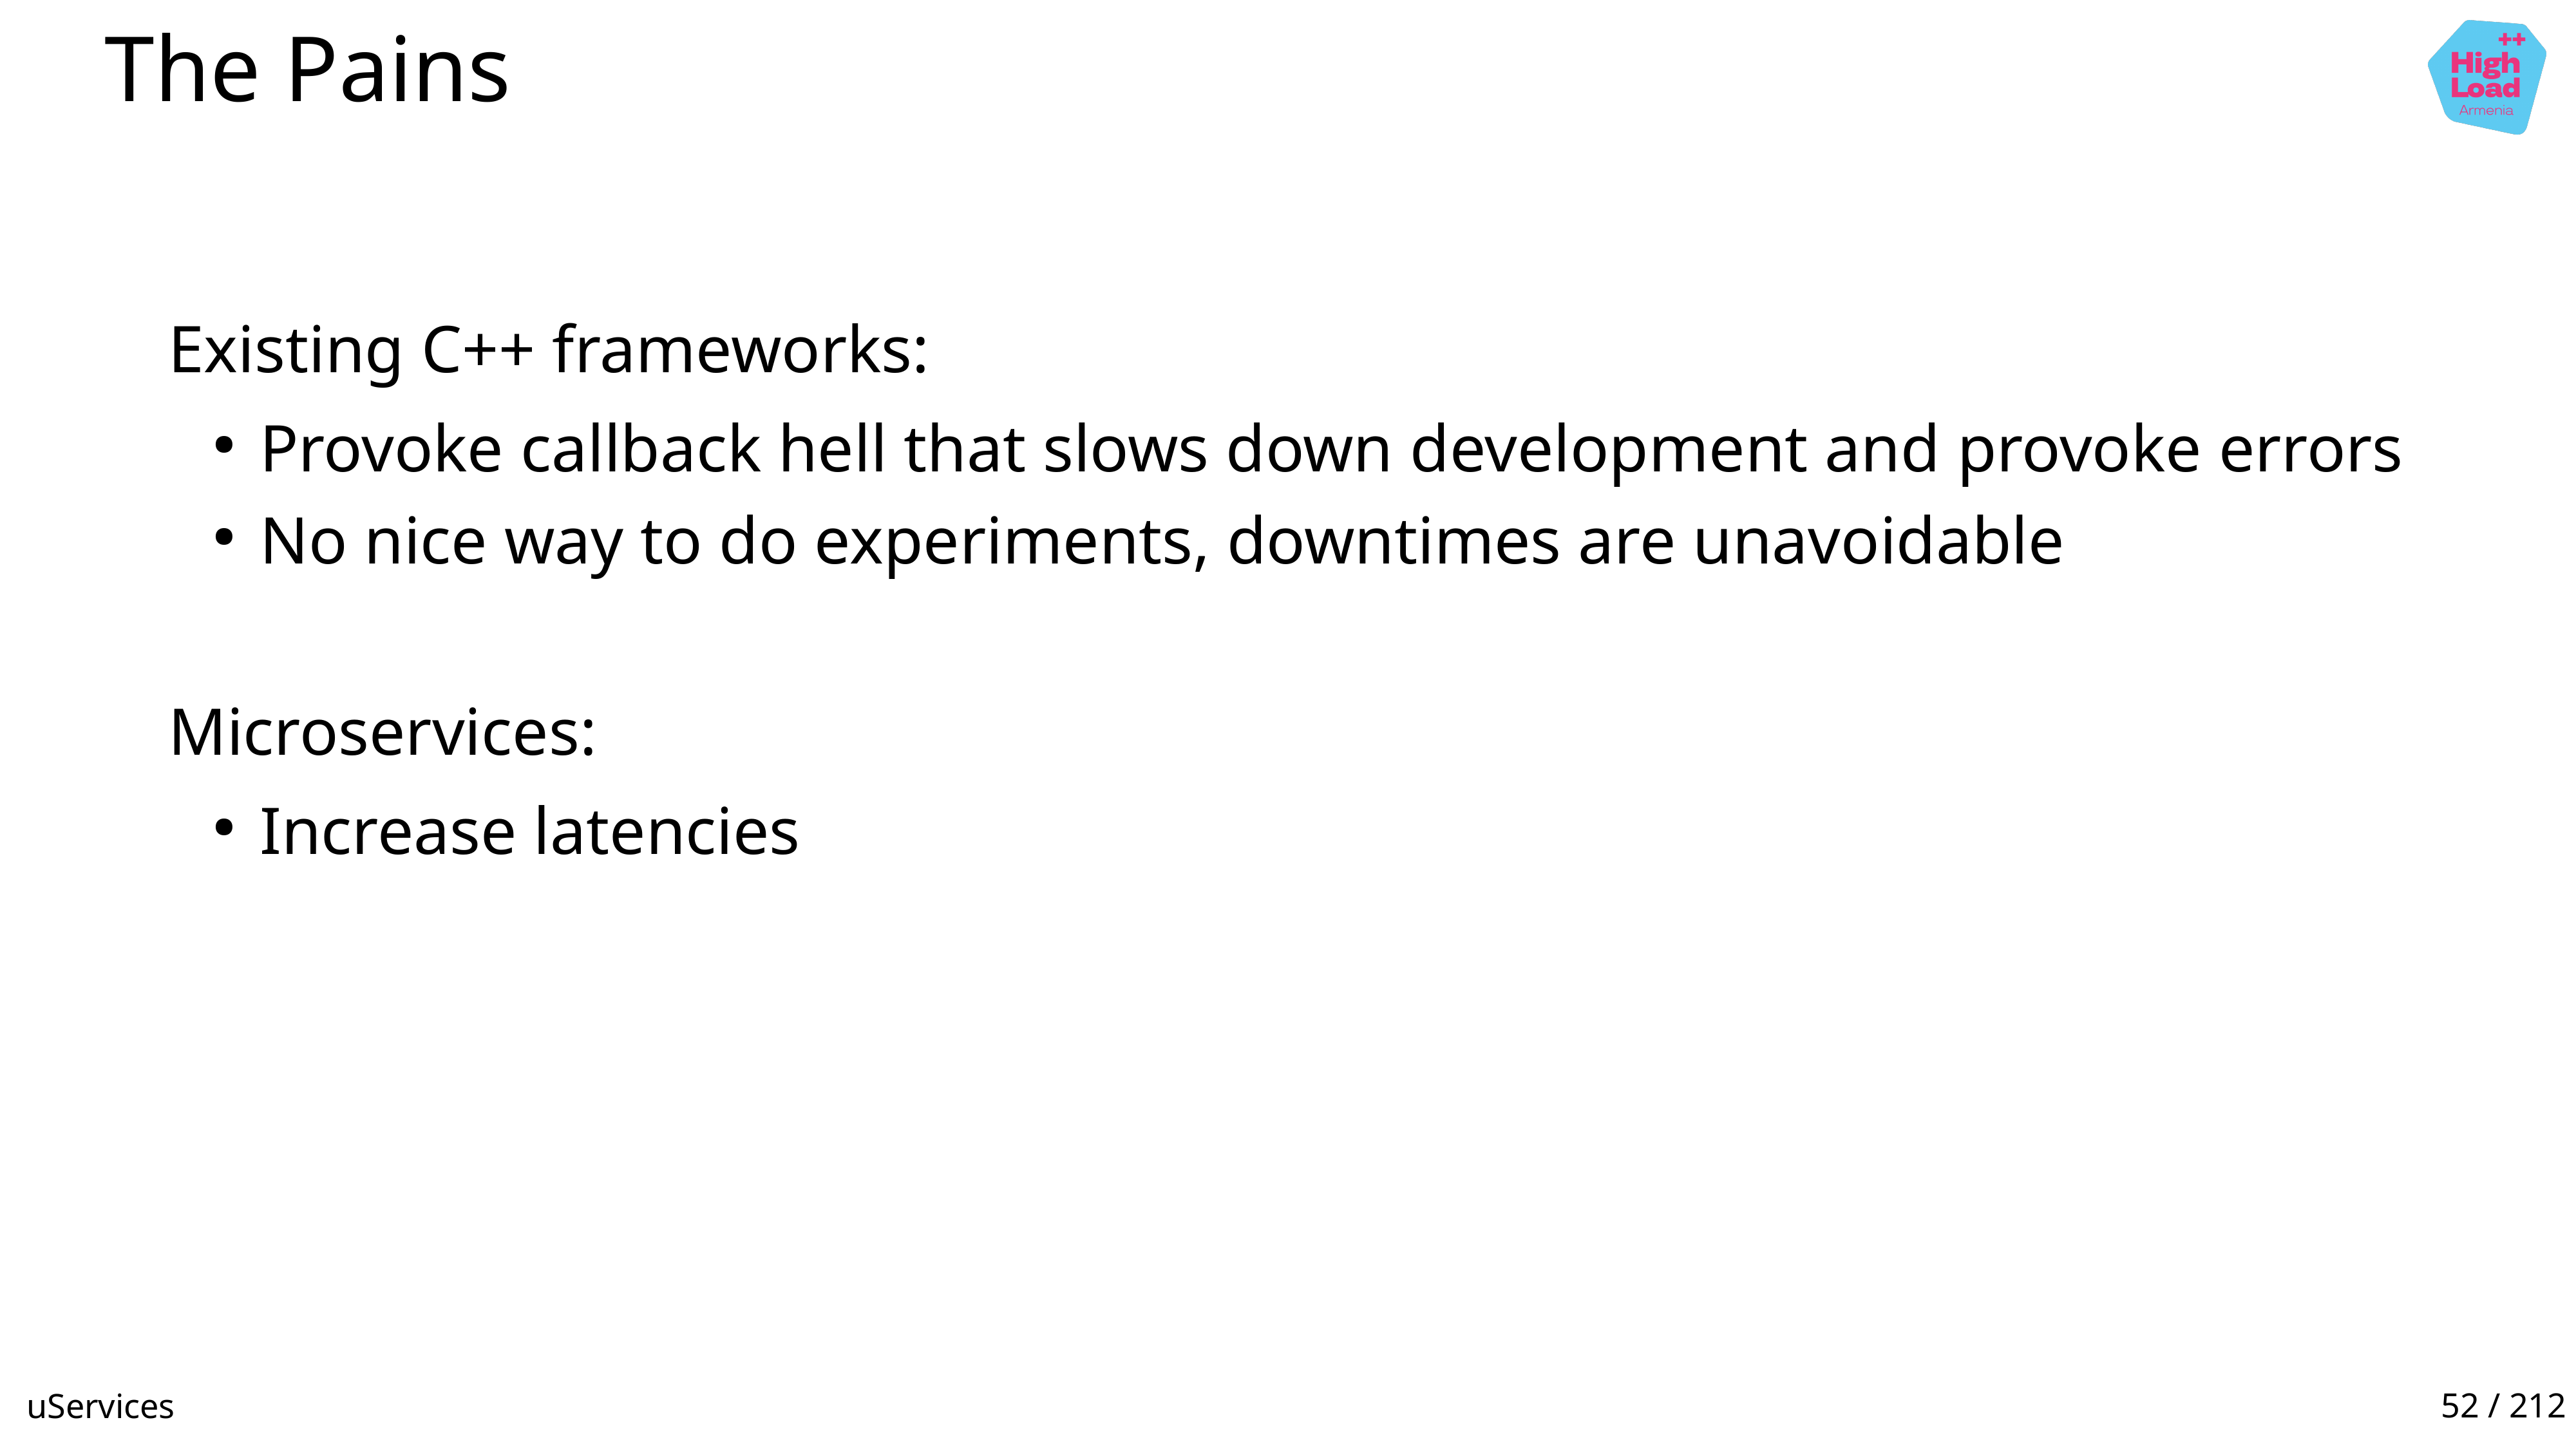

The Pains
# Existing C++ frameworks:
 Provoke callback hell that slows down development and provoke errors
 No nice way to do experiments, downtimes are unavoidable
 Microservices:
 Increase latencies
uServices